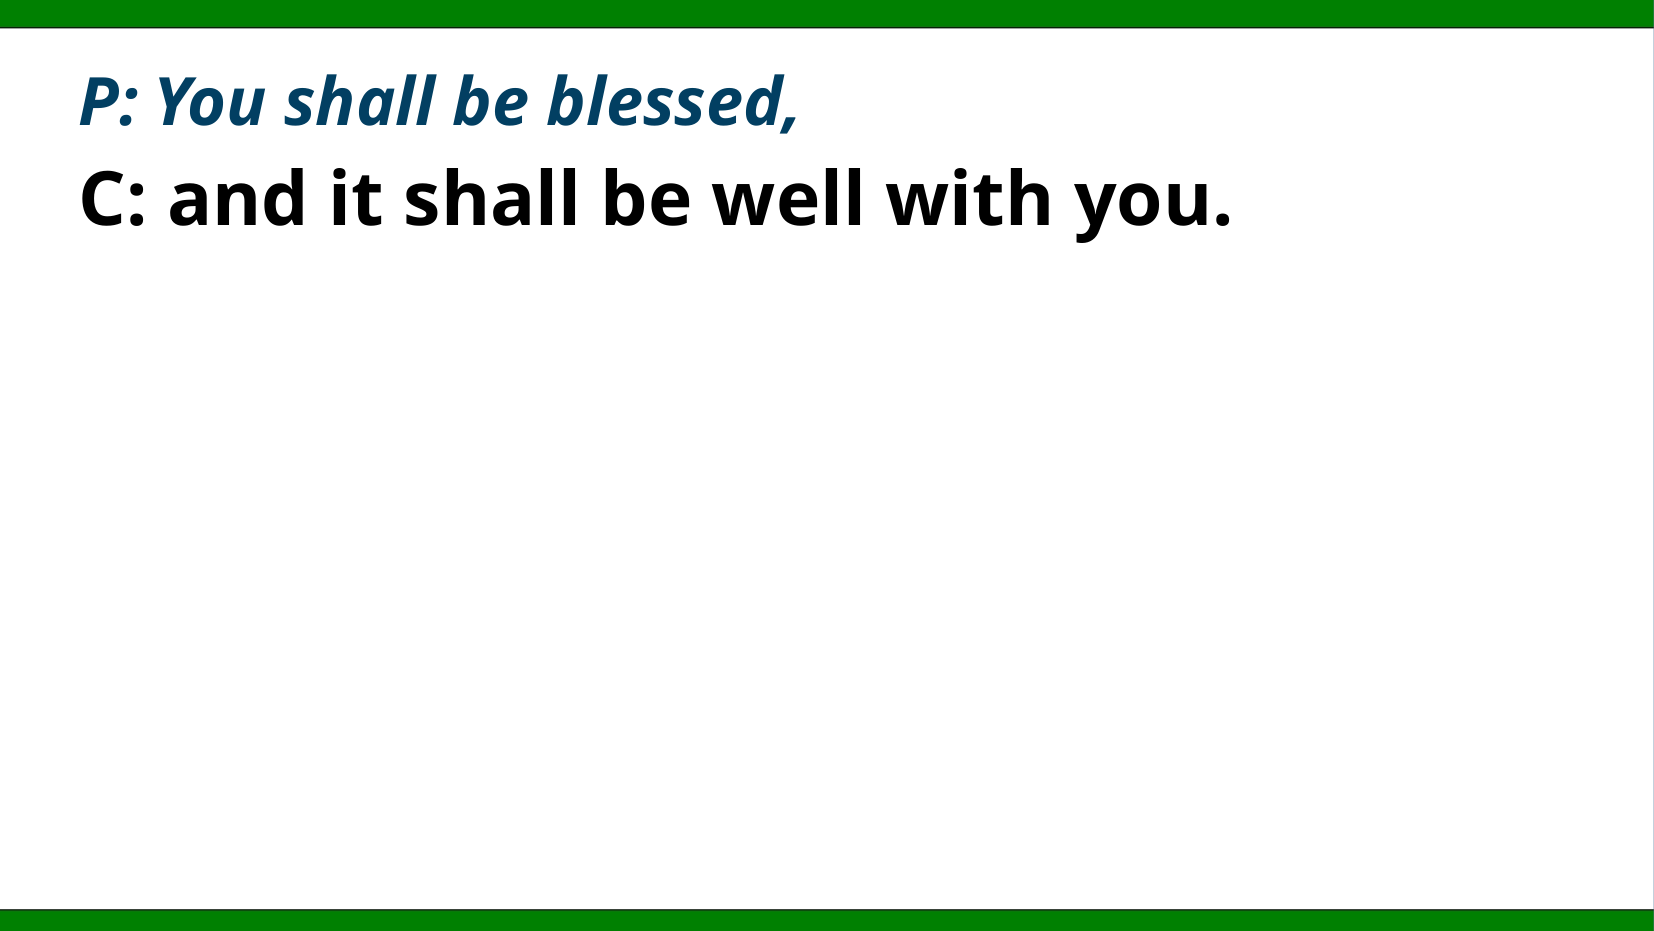

P:	You shall be blessed,
C: and it shall be well with you.